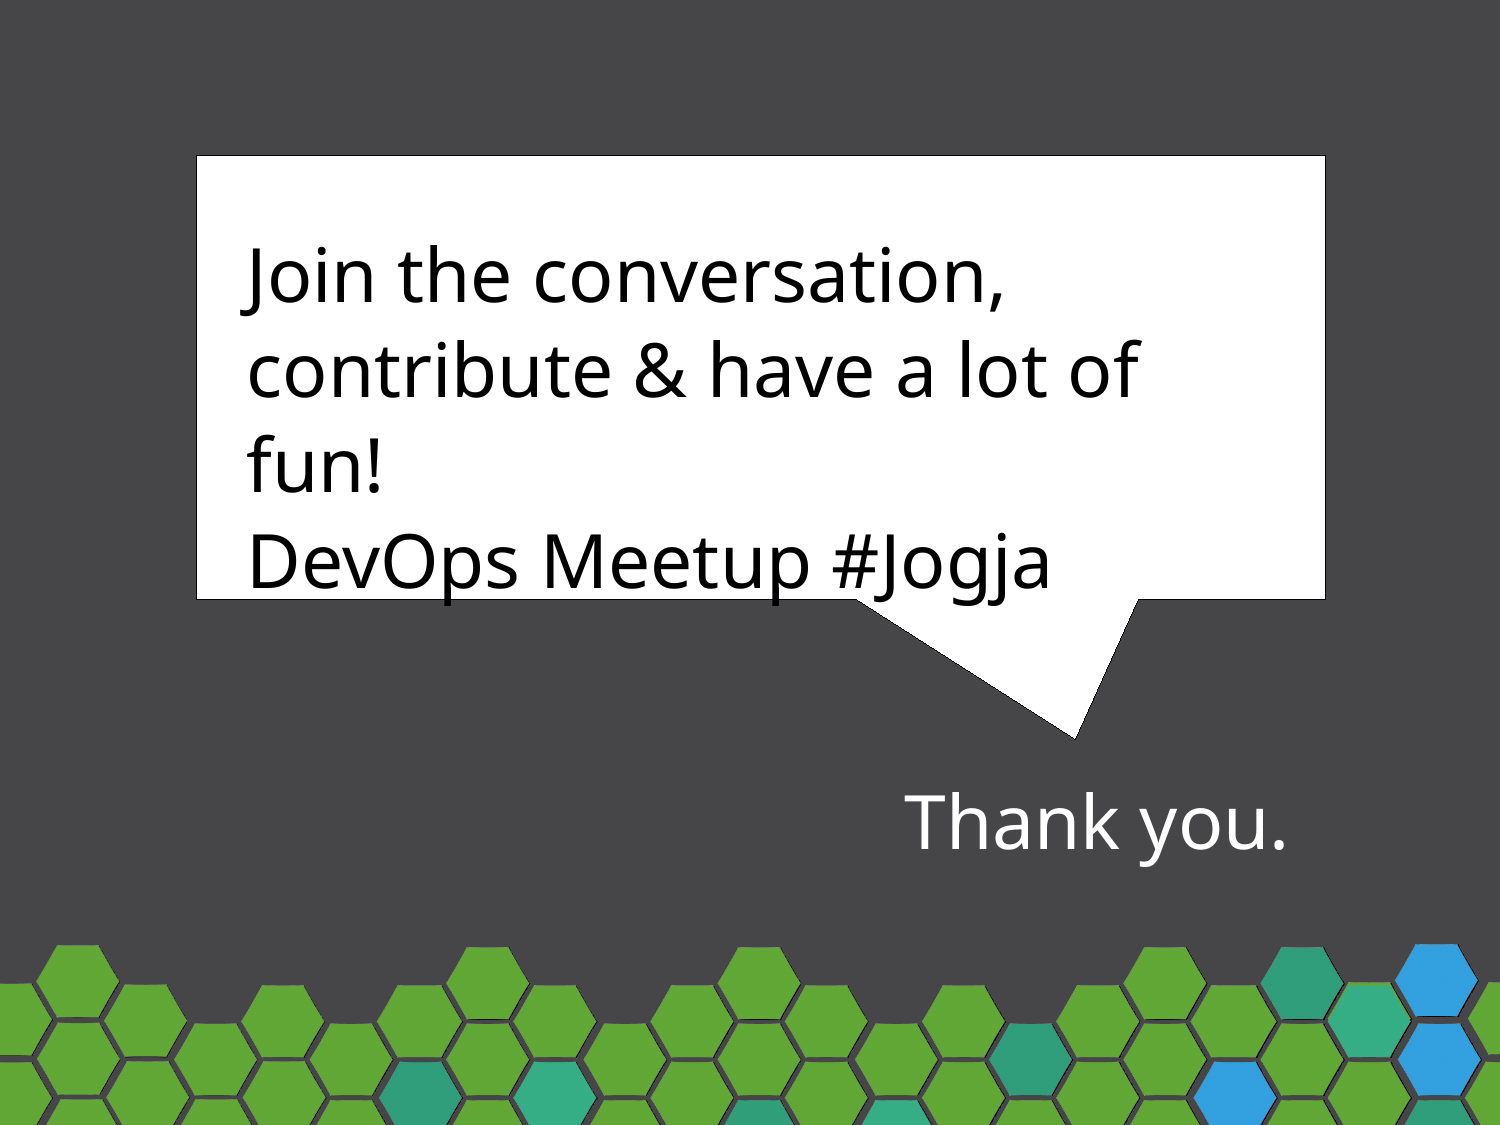

Join the conversation,
contribute & have a lot of fun!
DevOps Meetup #Jogja